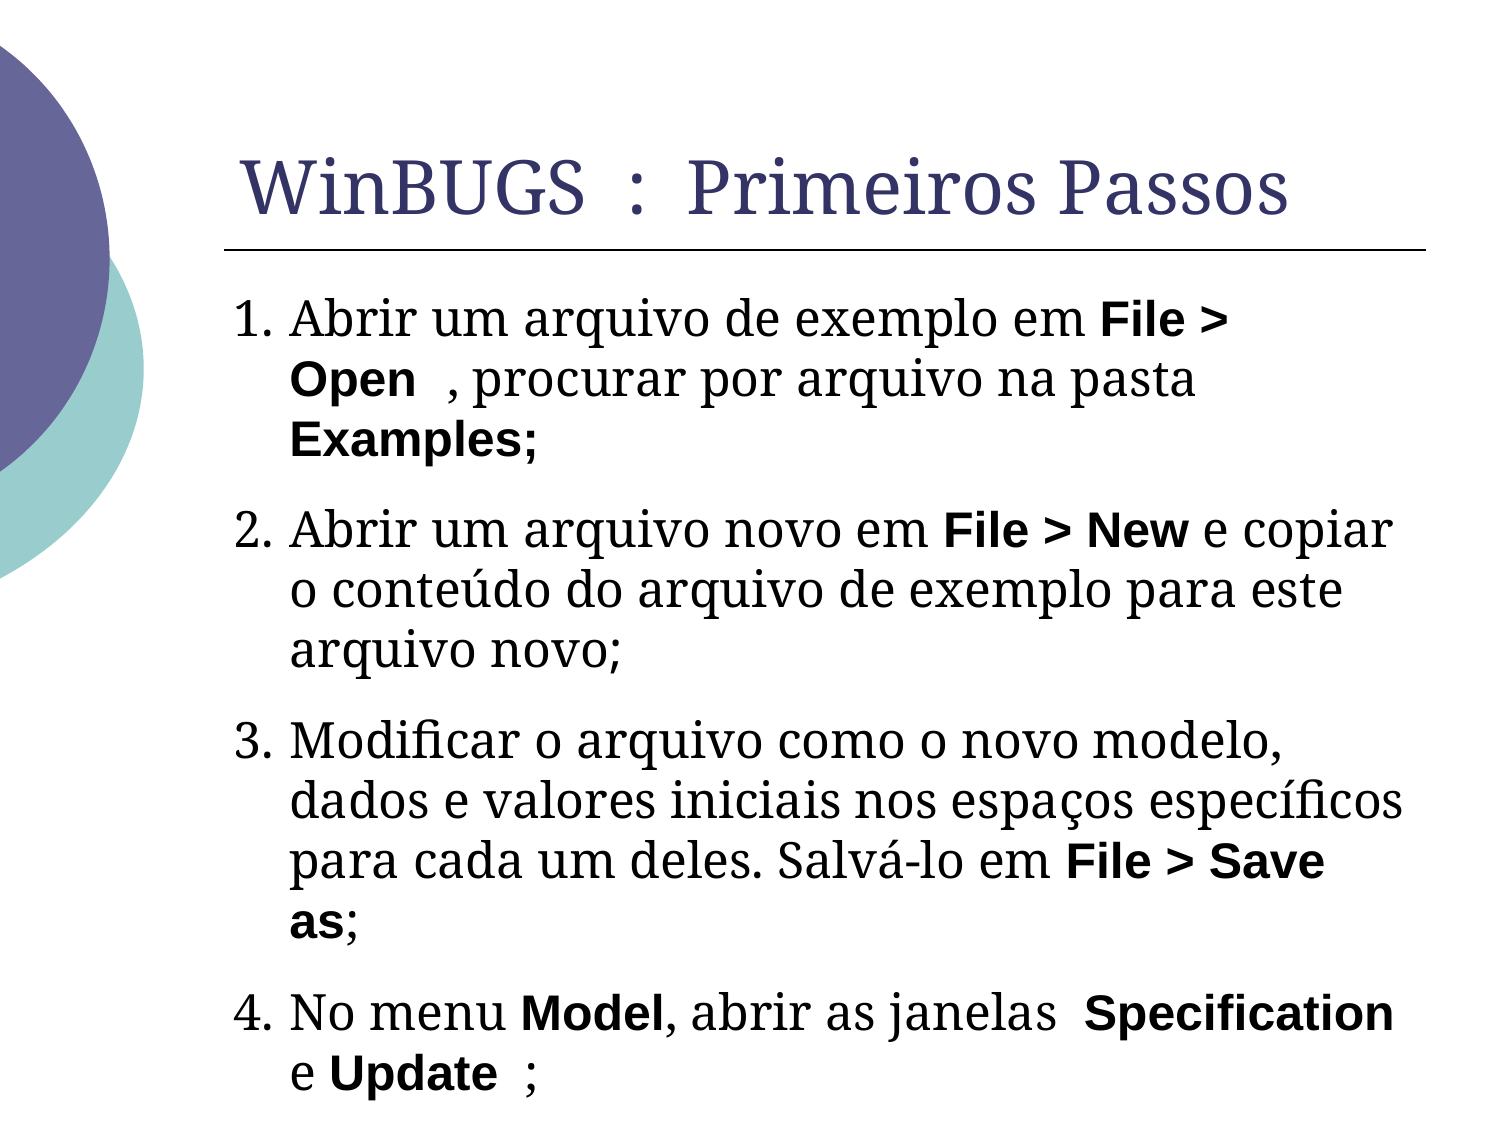

# WinBUGS : Primeiros Passos
Abrir um arquivo de exemplo em File > Open , procurar por arquivo na pasta Examples;
Abrir um arquivo novo em File > New e copiar o conteúdo do arquivo de exemplo para este arquivo novo;
Modificar o arquivo como o novo modelo, dados e valores iniciais nos espaços específicos para cada um deles. Salvá-lo em File > Save as;
No menu Model, abrir as janelas Specification e Update ;
No menu Inference, abra a janela Samples ;